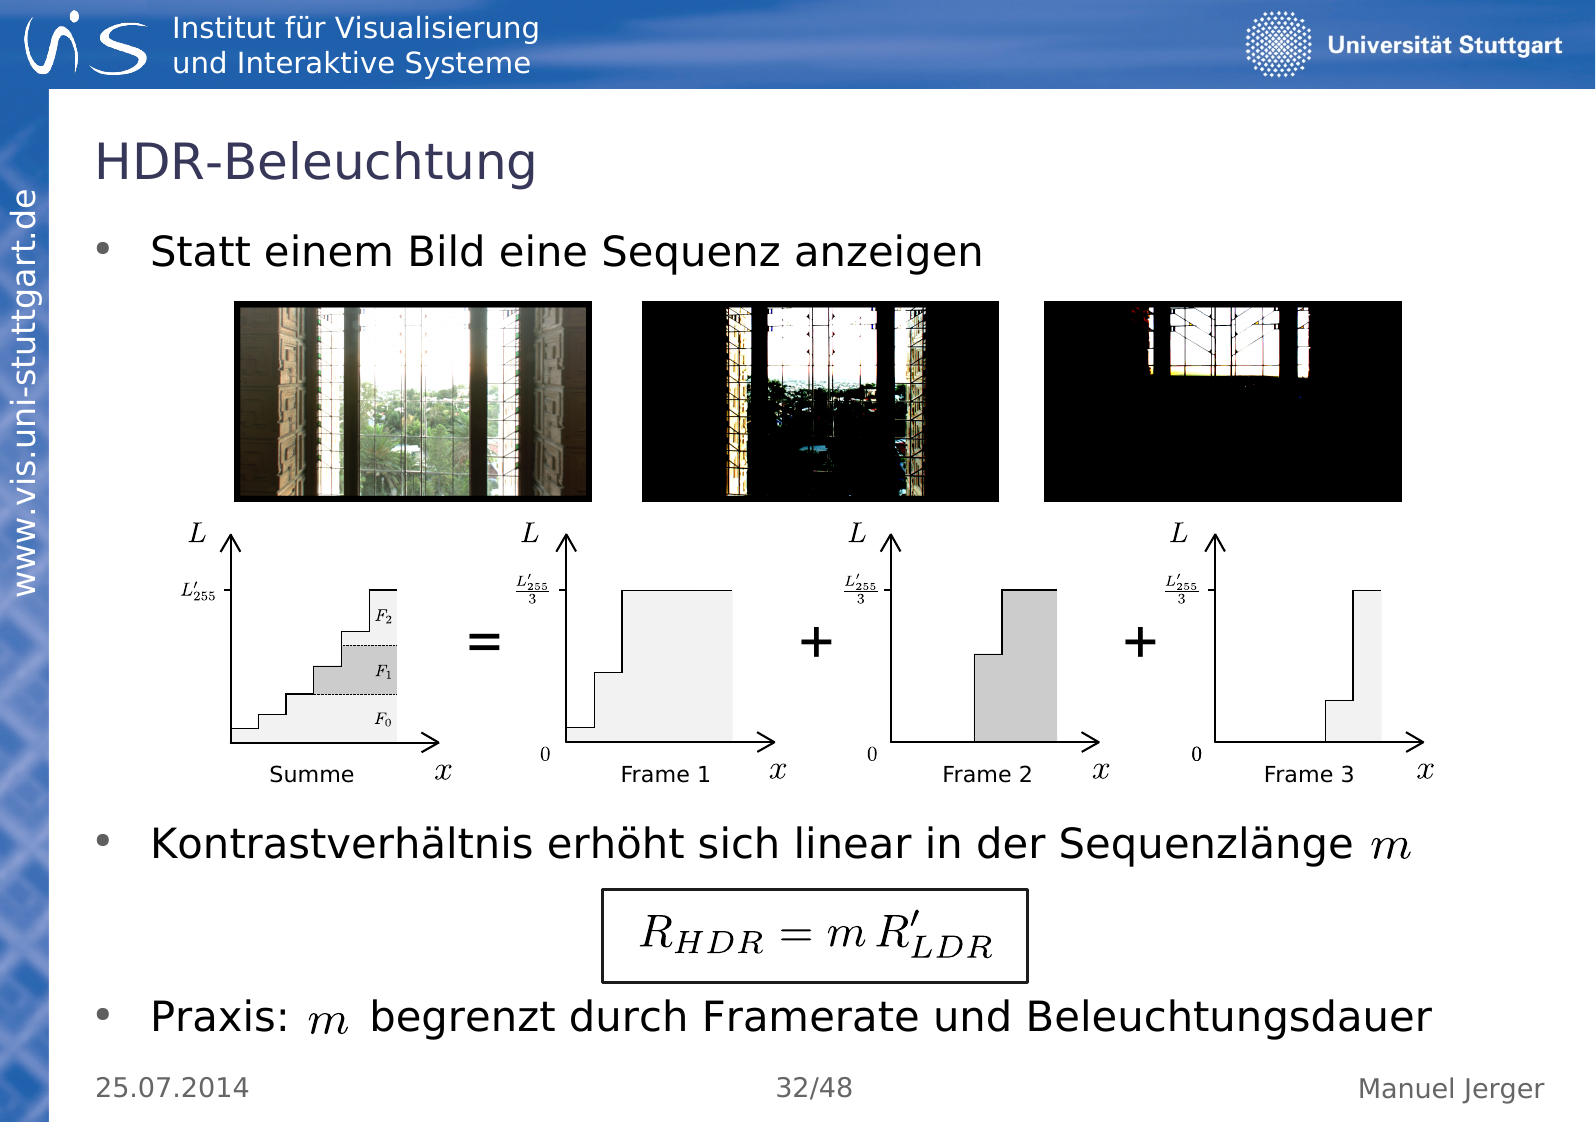

# HDR-Beleuchtung
Statt einem Bild eine Sequenz anzeigen
Kontrastverhältnis erhöht sich linear in der Sequenzlänge
Praxis: begrenzt durch Framerate und Beleuchtungsdauer